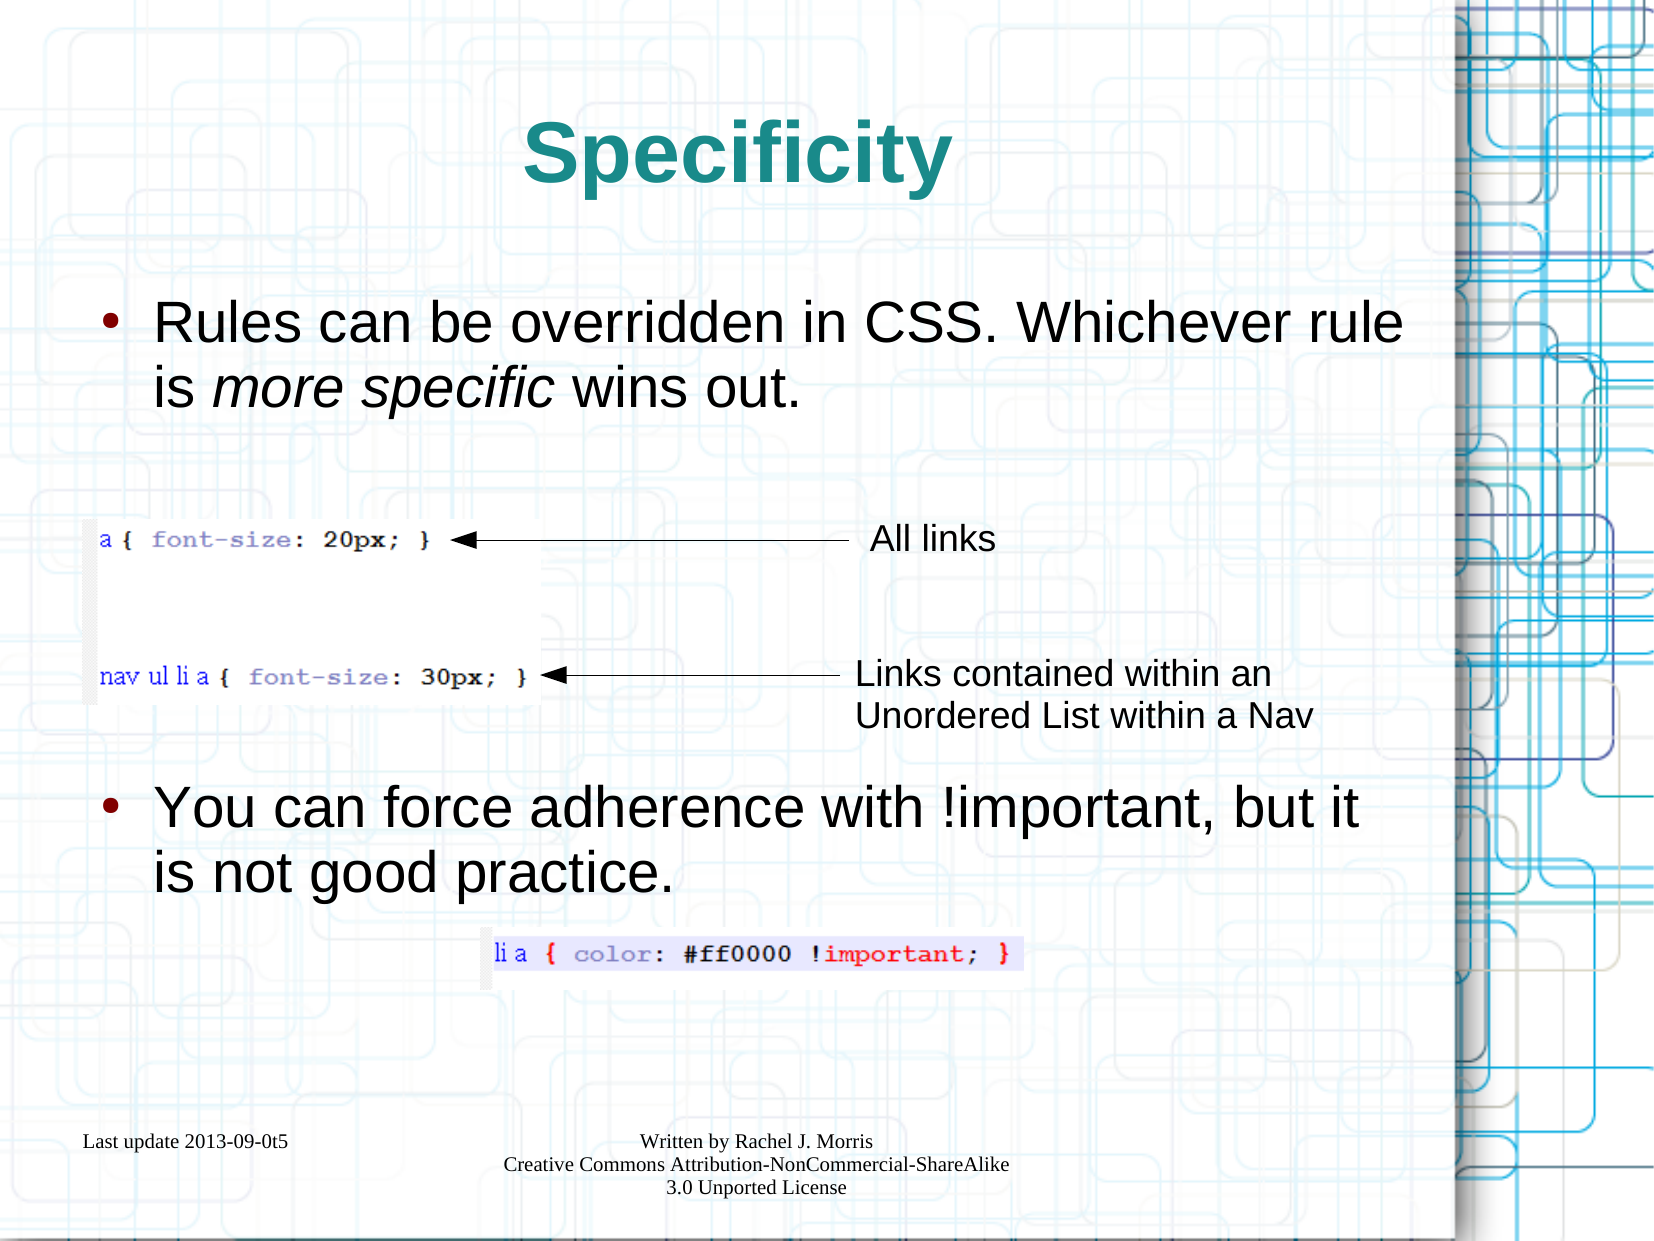

# Specificity
Rules can be overridden in CSS. Whichever rule is more specific wins out.
You can force adherence with !important, but it is not good practice.
All links
Links contained within an Unordered List within a Nav